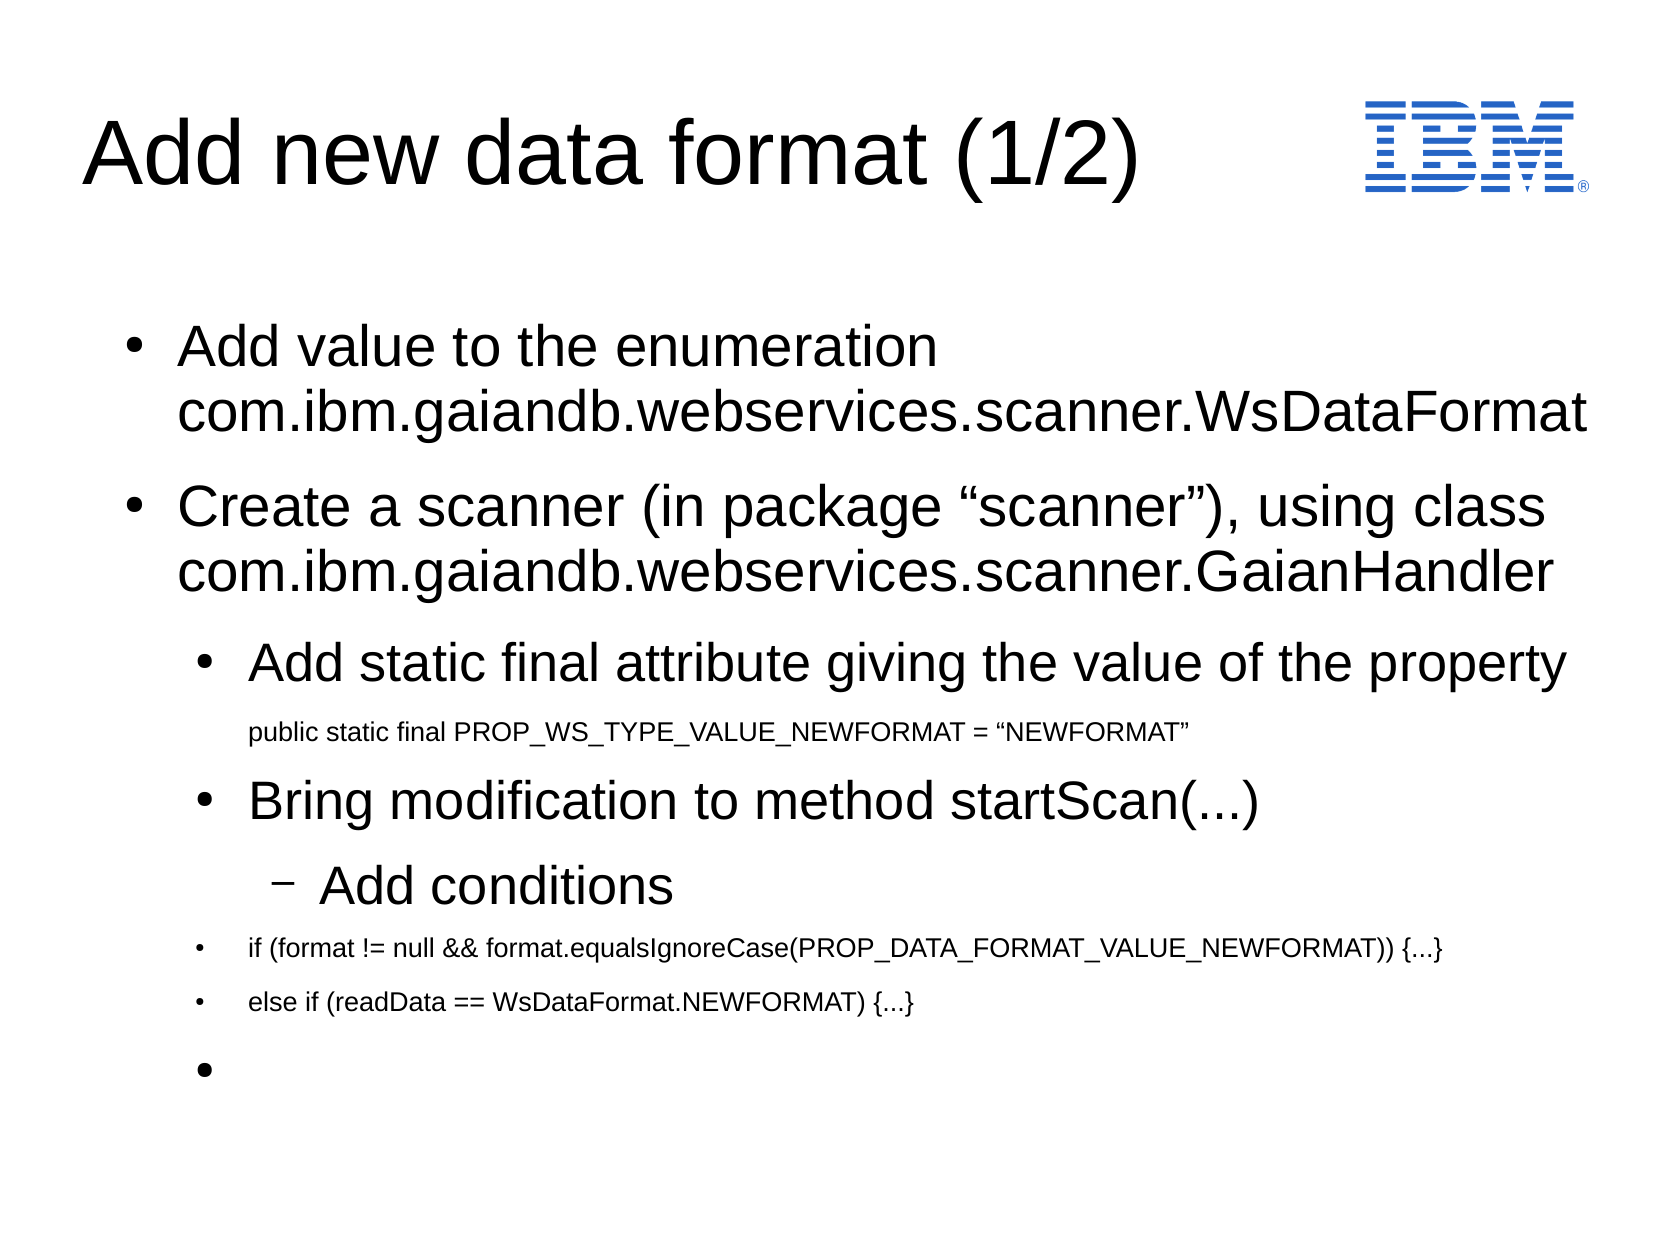

# Add new data format (1/2)
Add value to the enumeration com.ibm.gaiandb.webservices.scanner.WsDataFormat
Create a scanner (in package “scanner”), using class com.ibm.gaiandb.webservices.scanner.GaianHandler
Add static final attribute giving the value of the property
public static final PROP_WS_TYPE_VALUE_NEWFORMAT = “NEWFORMAT”
Bring modification to method startScan(...)
Add conditions
if (format != null && format.equalsIgnoreCase(PROP_DATA_FORMAT_VALUE_NEWFORMAT)) {...}
else if (readData == WsDataFormat.NEWFORMAT) {...}